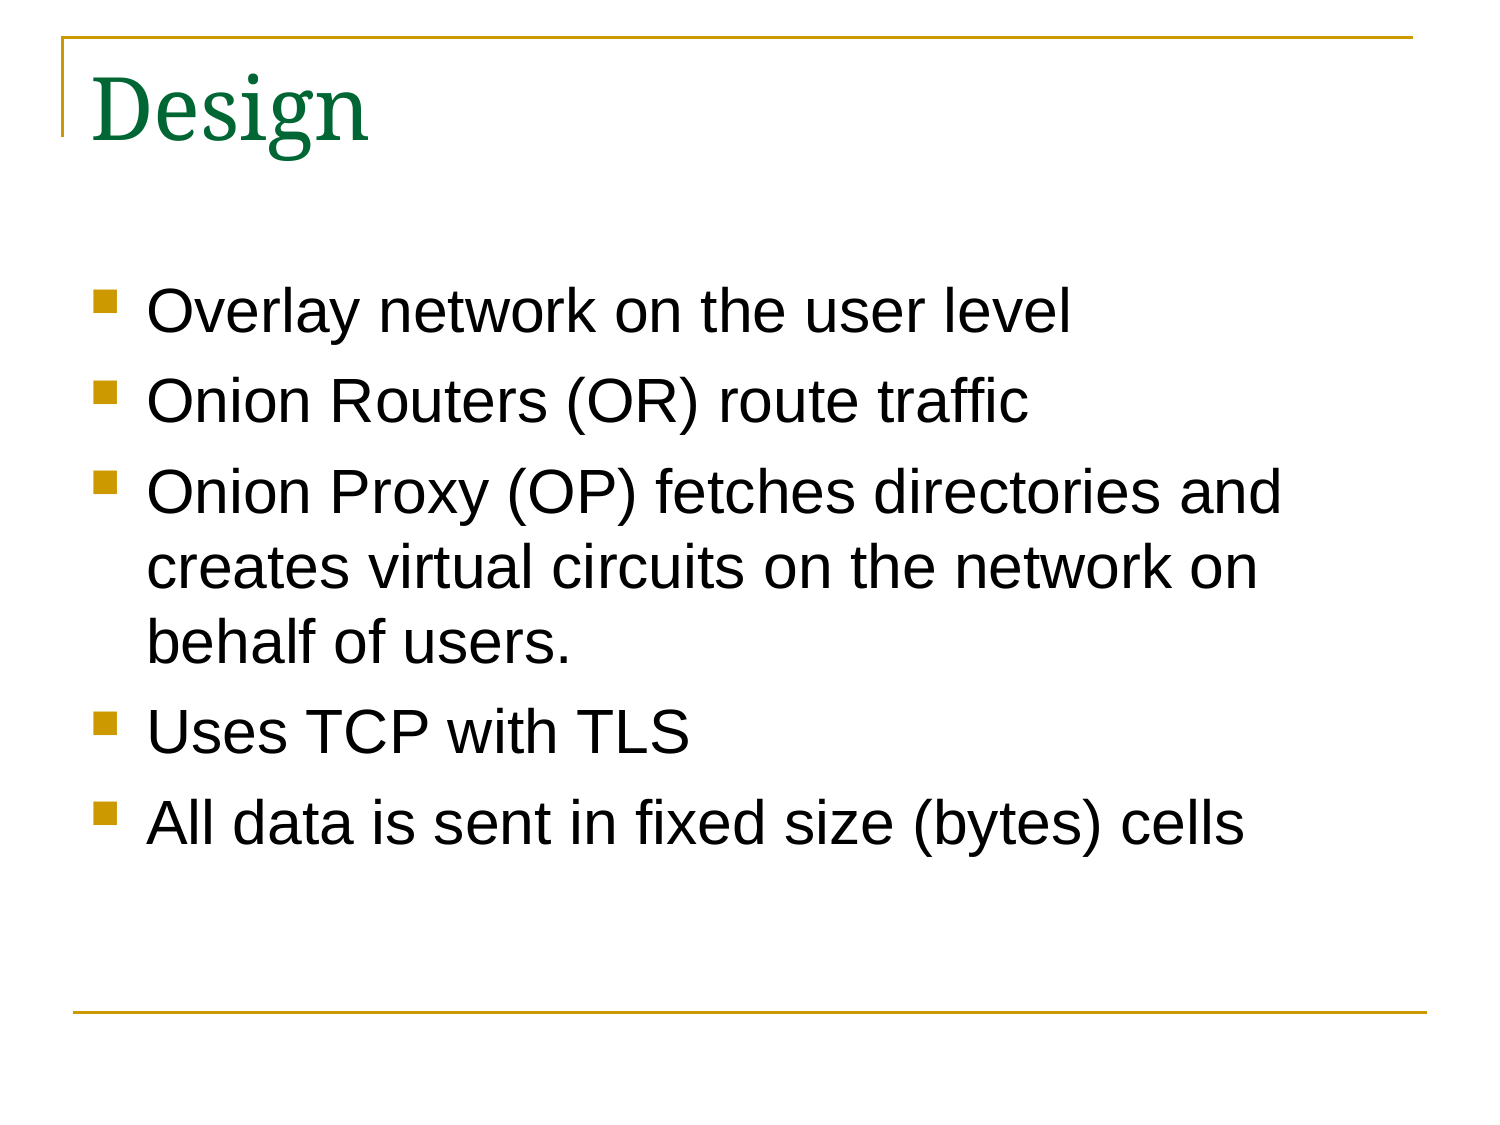

# Design
Overlay network on the user level
Onion Routers (OR) route traffic
Onion Proxy (OP) fetches directories and creates virtual circuits on the network on behalf of users.
Uses TCP with TLS
All data is sent in fixed size (bytes) cells